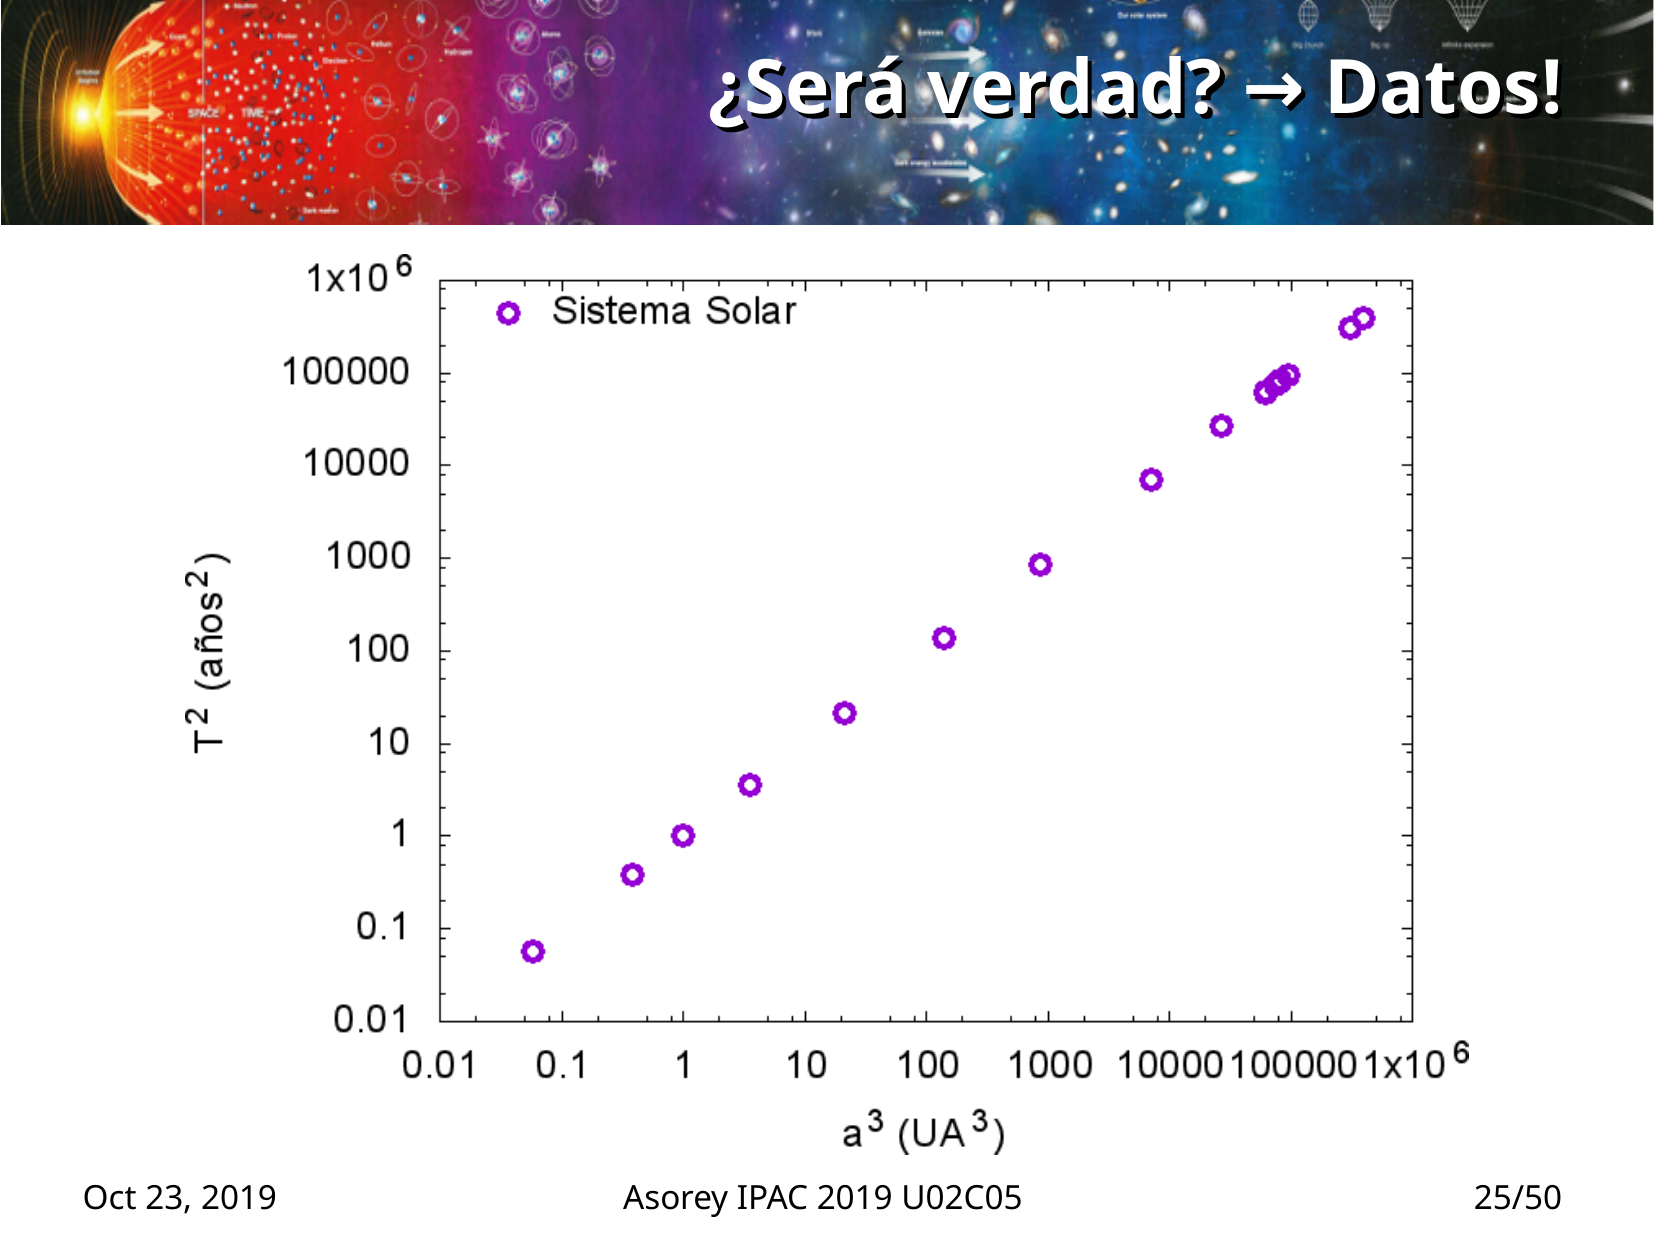

# ¿Será verdad? → Datos!
Oct 23, 2019
Asorey IPAC 2019 U02C05
25